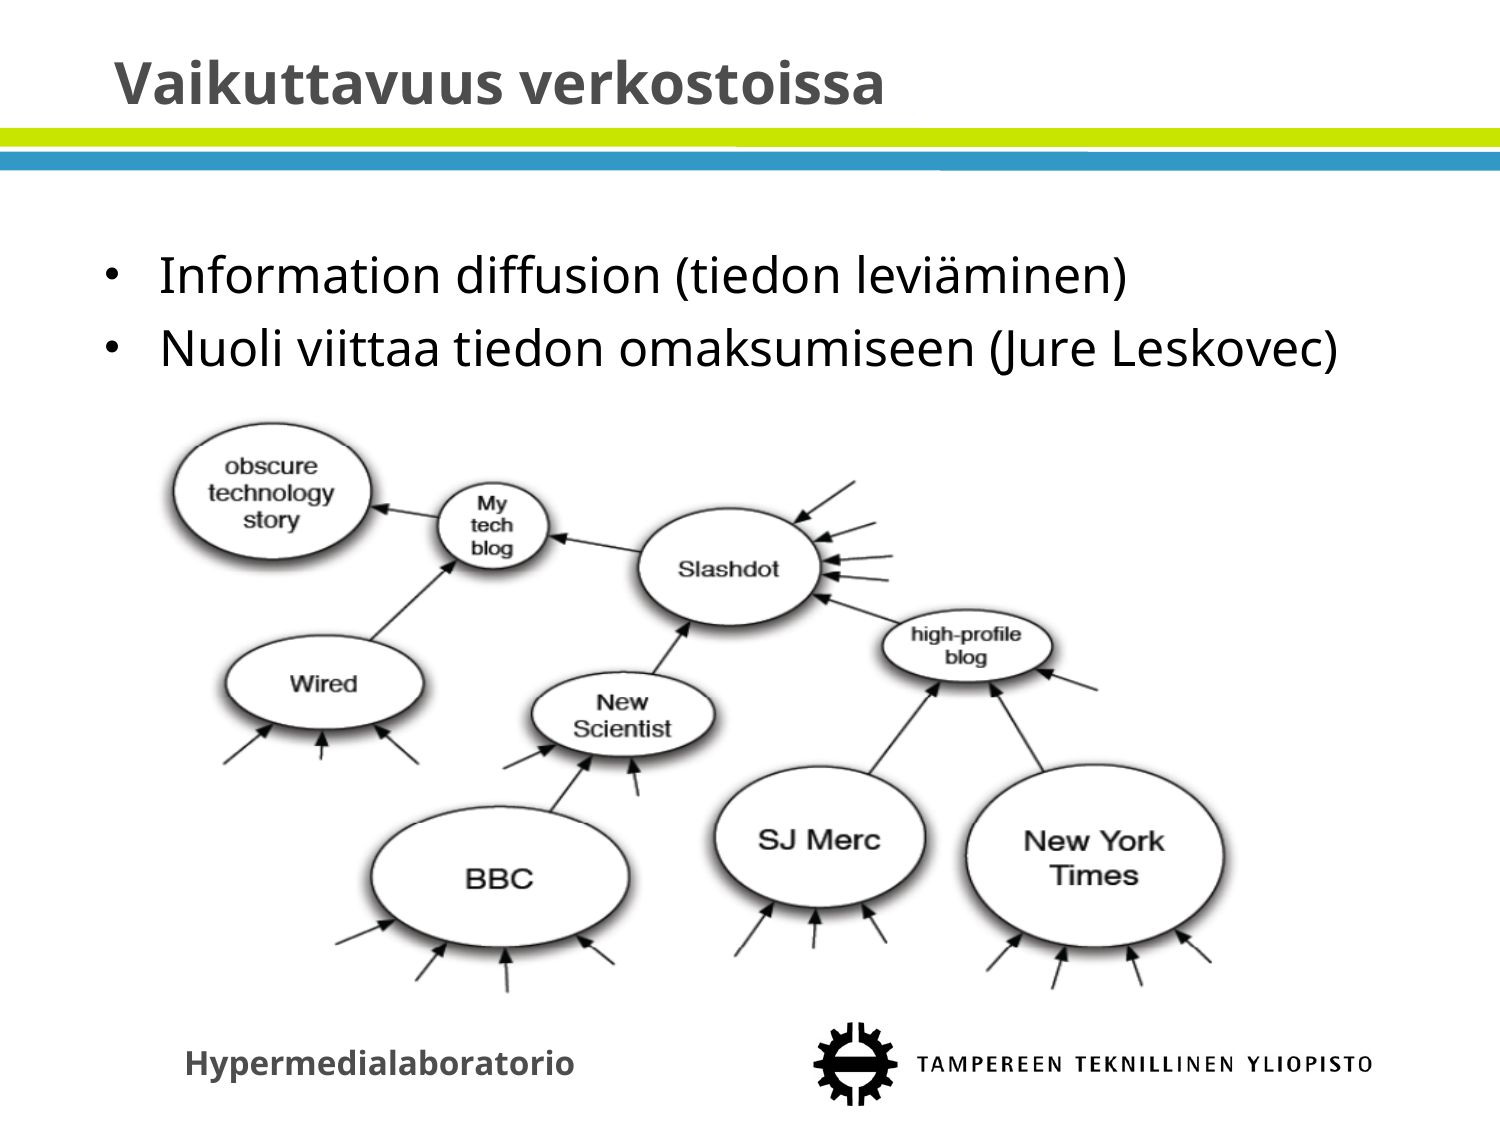

# Vaikuttavuus verkostoissa
Information diffusion (tiedon leviäminen)
Nuoli viittaa tiedon omaksumiseen (Jure Leskovec)